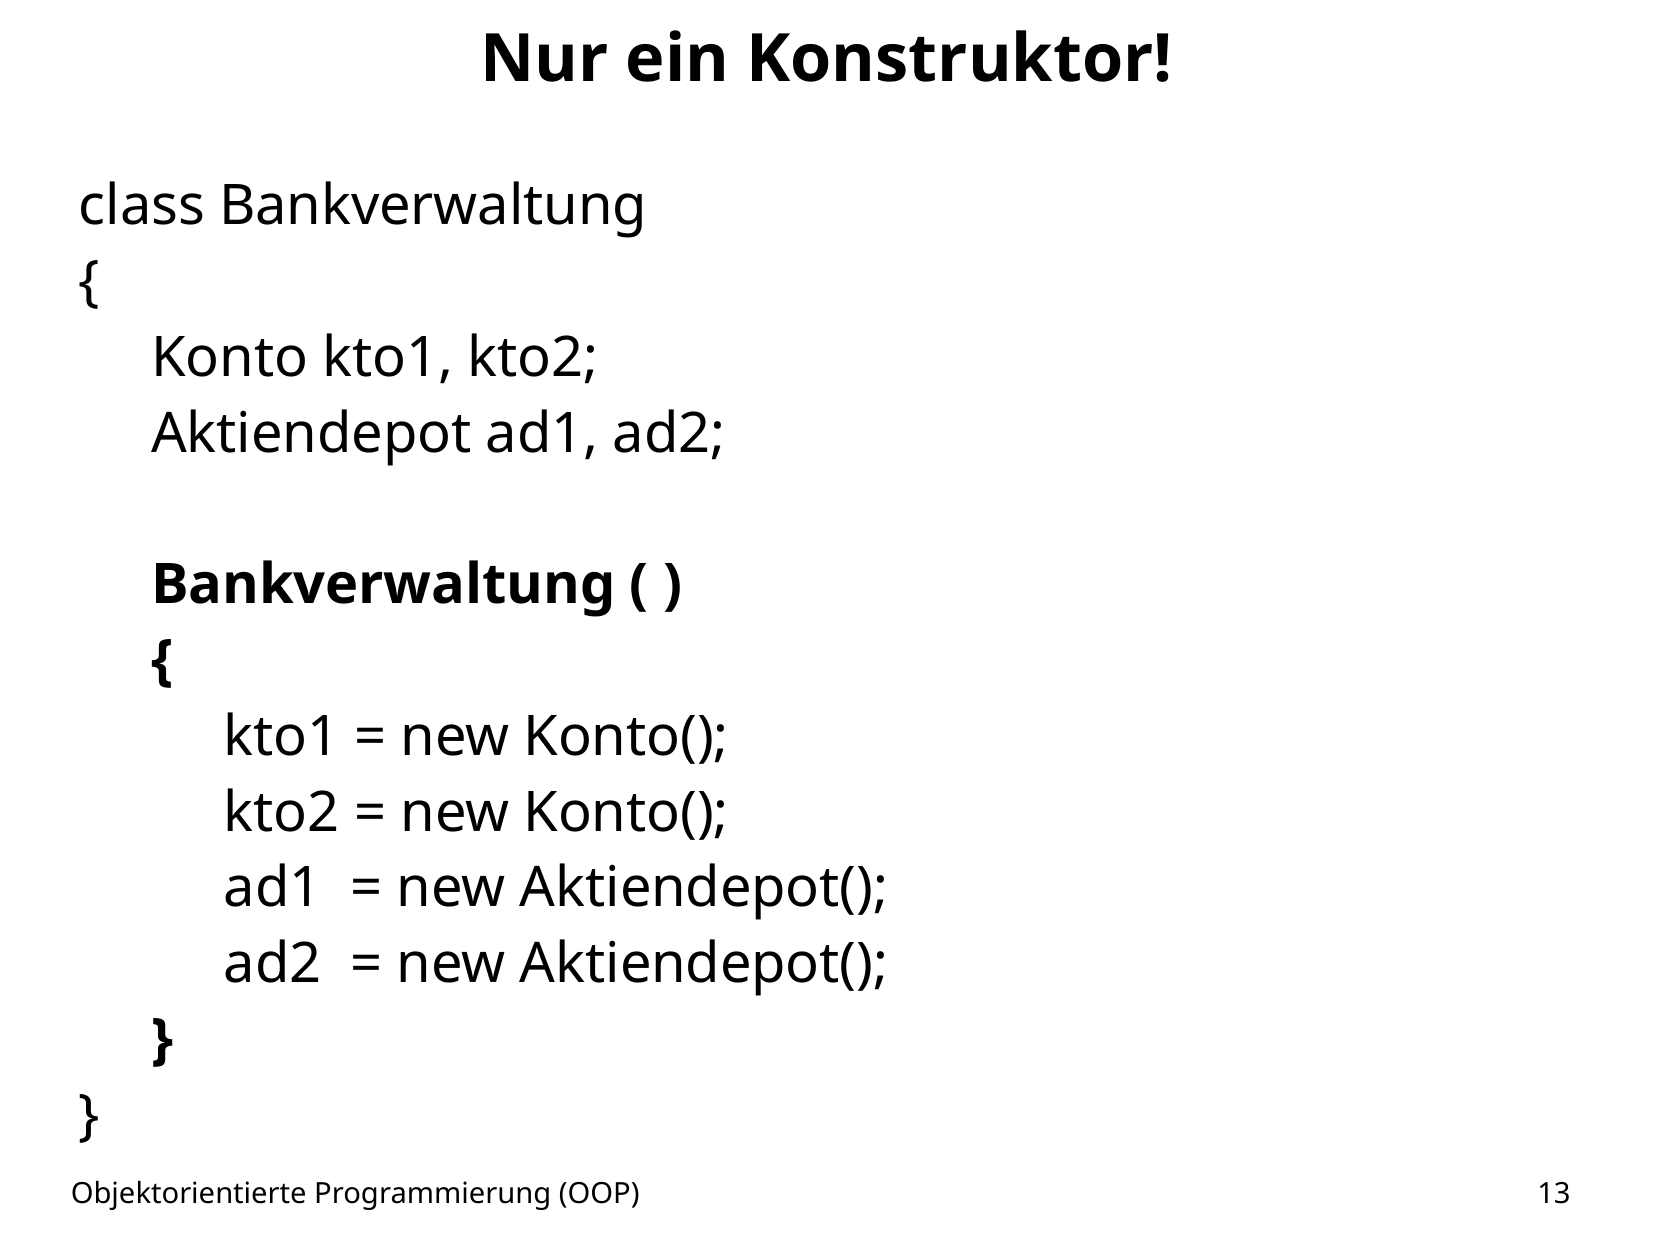

# Nur ein Konstruktor!
 class Bankverwaltung
 {
 Konto kto1, kto2;
 Aktiendepot ad1, ad2;
 Bankverwaltung ( )
 {
 kto1 = new Konto();
 kto2 = new Konto();
 ad1 = new Aktiendepot();
 ad2 = new Aktiendepot();
 }
 }
Objektorientierte Programmierung (OOP)
13